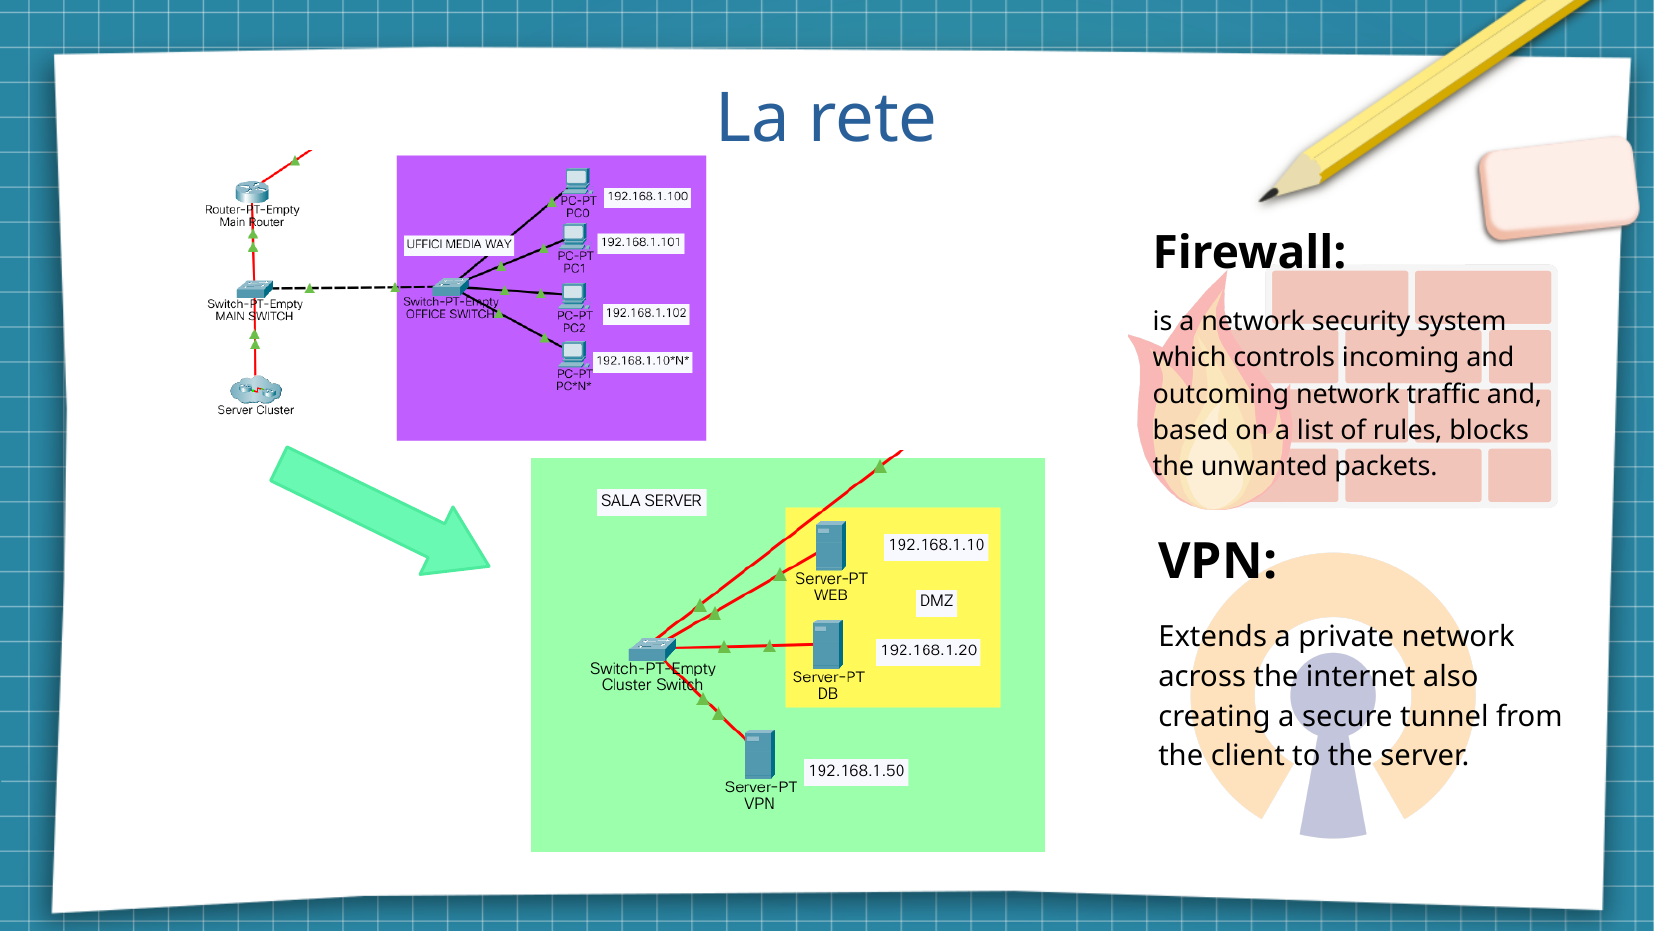

# La rete
Firewall:
is a network security system which controls incoming and outcoming network traffic and, based on a list of rules, blocks the unwanted packets.
VPN:
Extends a private network across the internet also creating a secure tunnel from the client to the server.